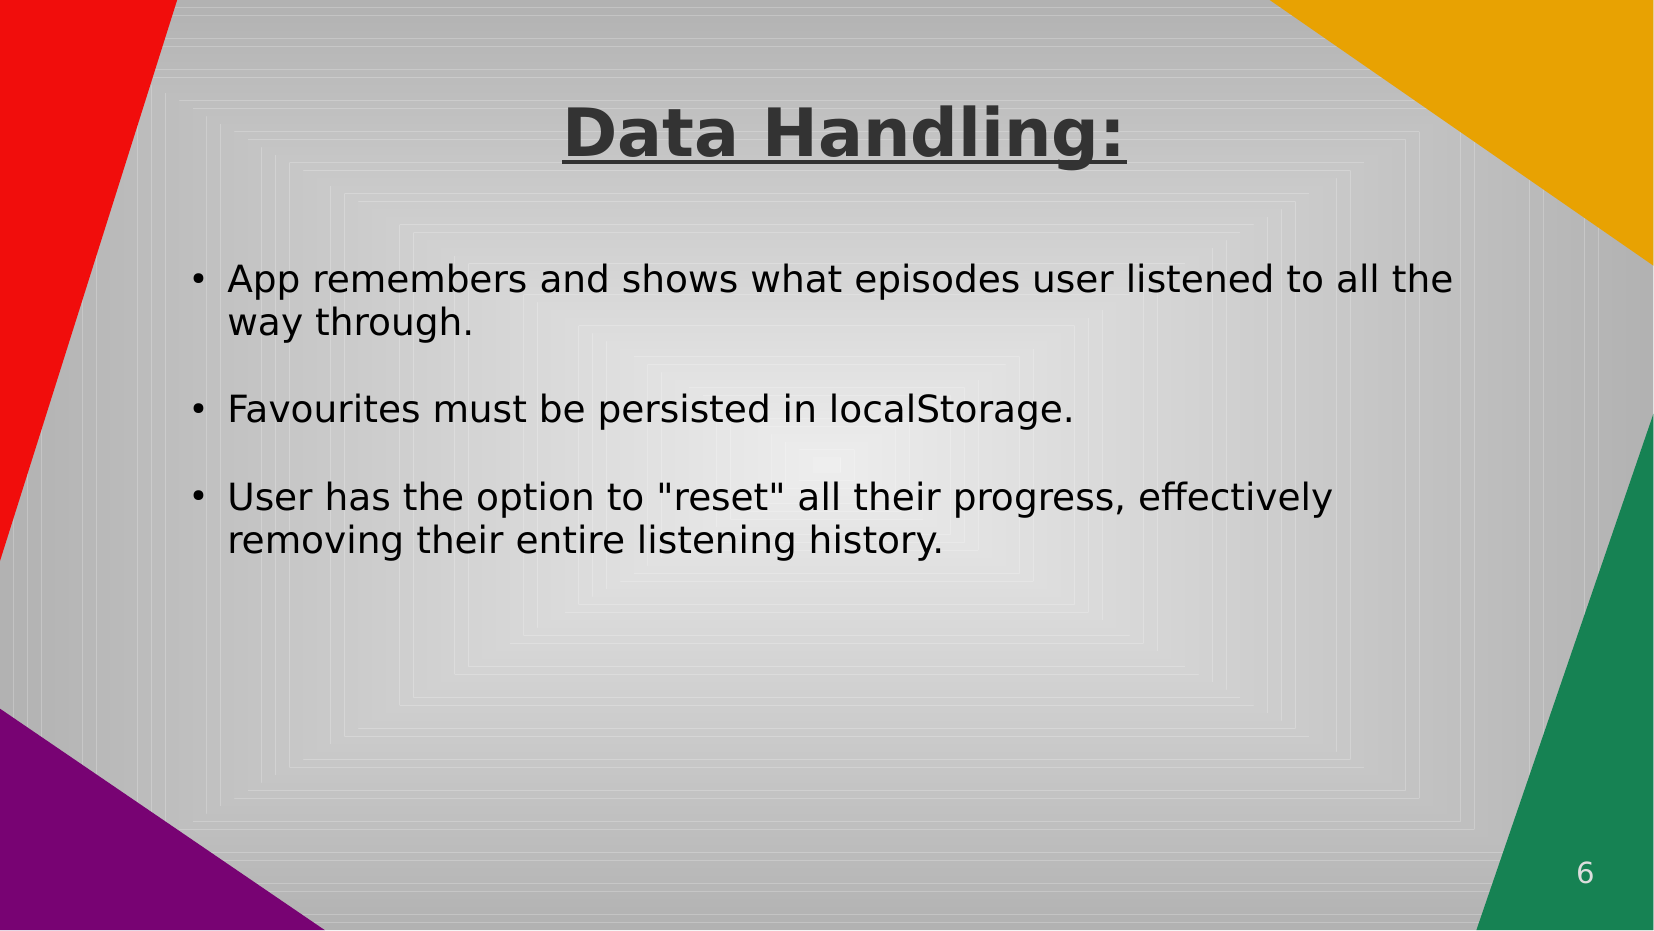

# Data Handling:
App remembers and shows what episodes user listened to all the way through.
Favourites must be persisted in localStorage.
User has the option to "reset" all their progress, effectively removing their entire listening history.
6